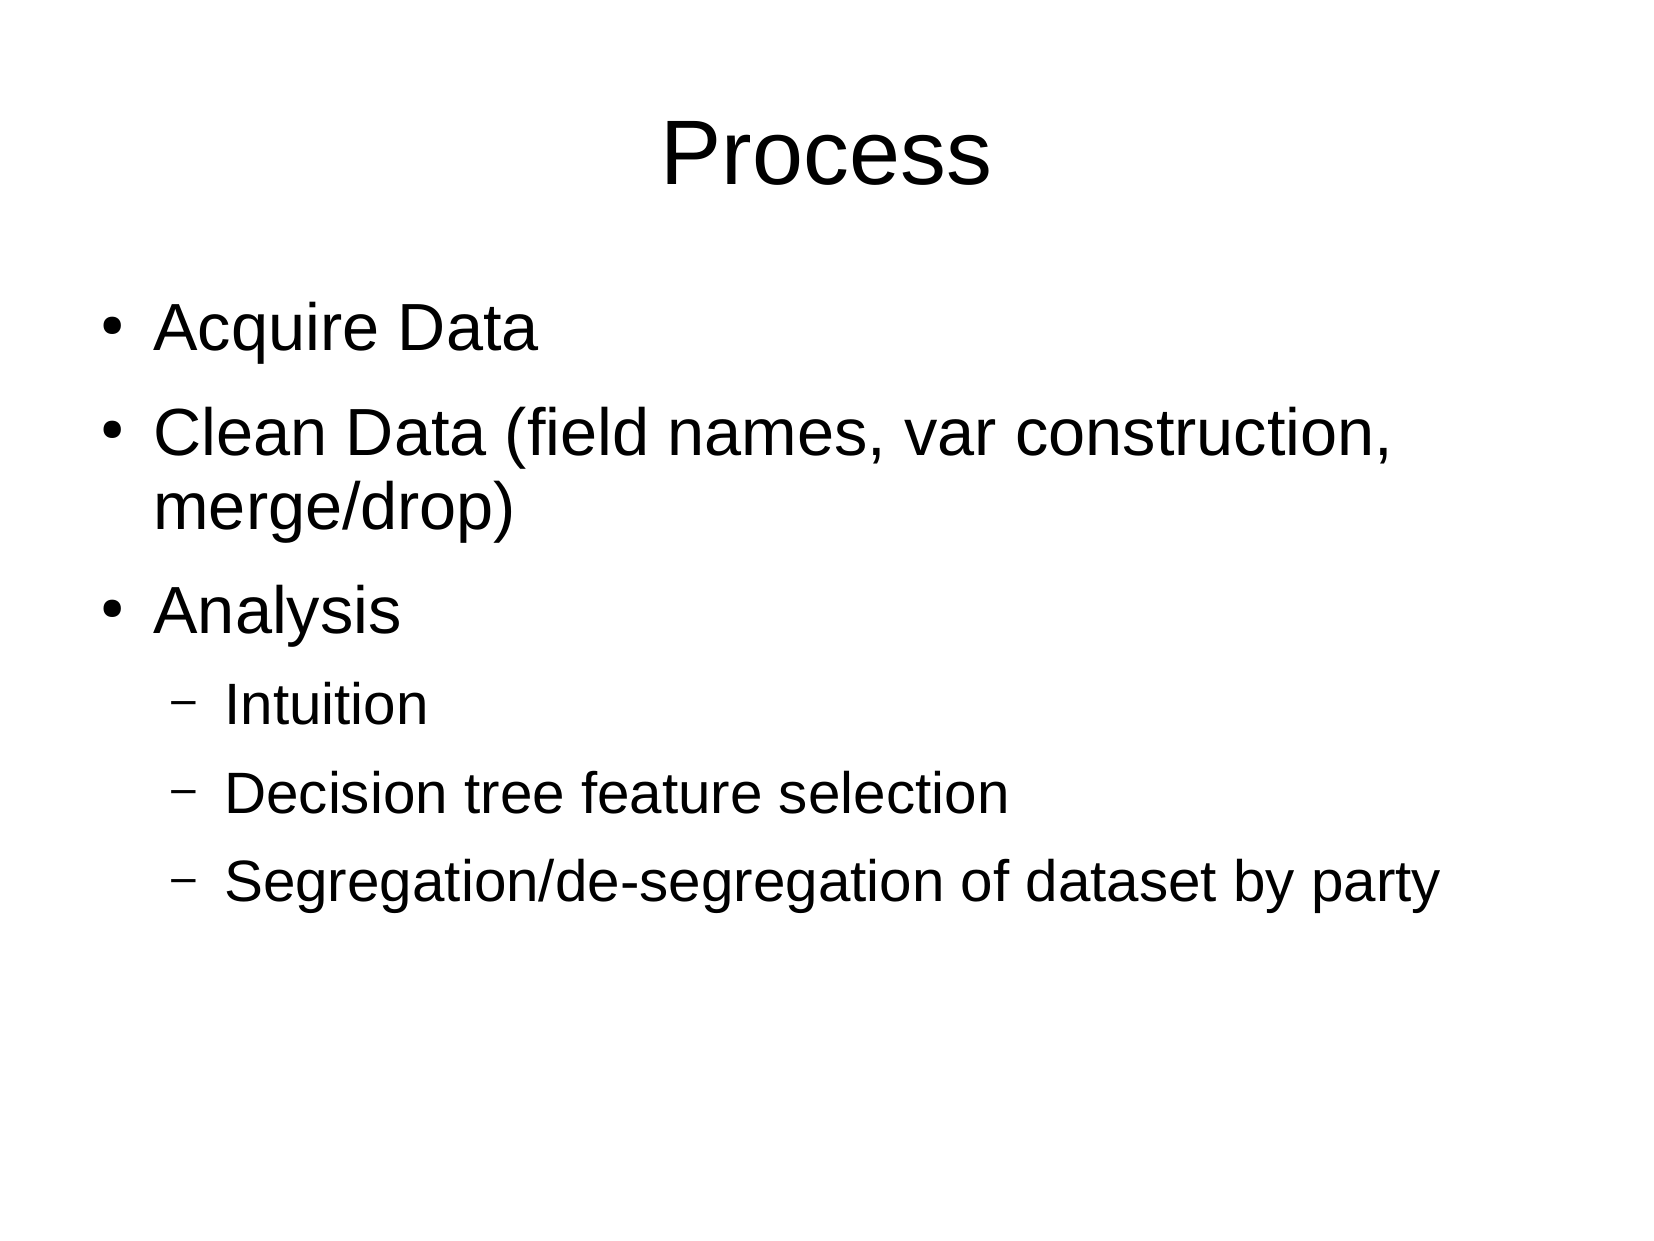

# Process
Acquire Data
Clean Data (field names, var construction, merge/drop)
Analysis
Intuition
Decision tree feature selection
Segregation/de-segregation of dataset by party